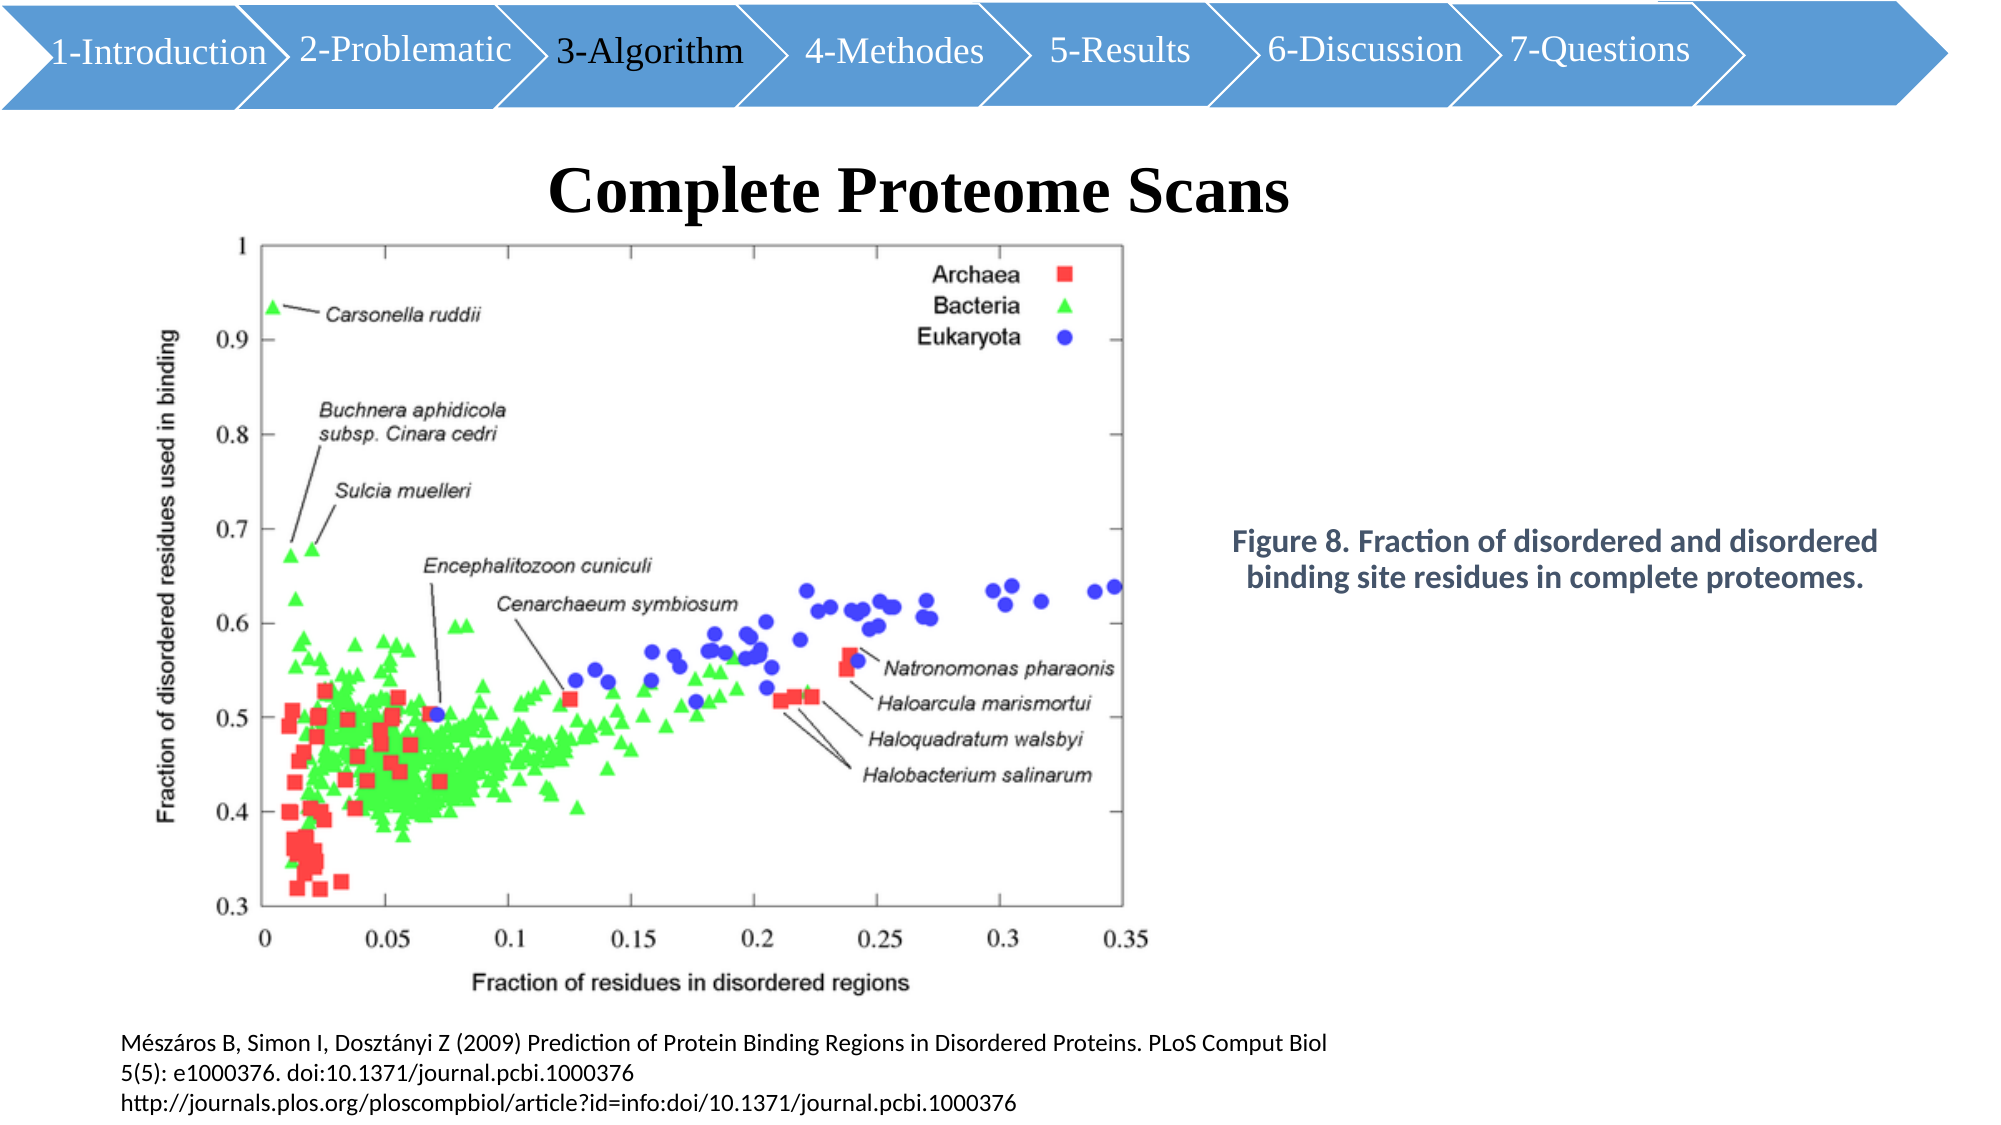

6-Discussion
7-Questions
2-Problematic
5-Results
3-Algorithm
4-Methodes
1-Introduction
Complete Proteome Scans
Figure 8. Fraction of disordered and disordered binding site residues in complete proteomes.
Mészáros B, Simon I, Dosztányi Z (2009) Prediction of Protein Binding Regions in Disordered Proteins. PLoS Comput Biol 5(5): e1000376. doi:10.1371/journal.pcbi.1000376
http://journals.plos.org/ploscompbiol/article?id=info:doi/10.1371/journal.pcbi.1000376